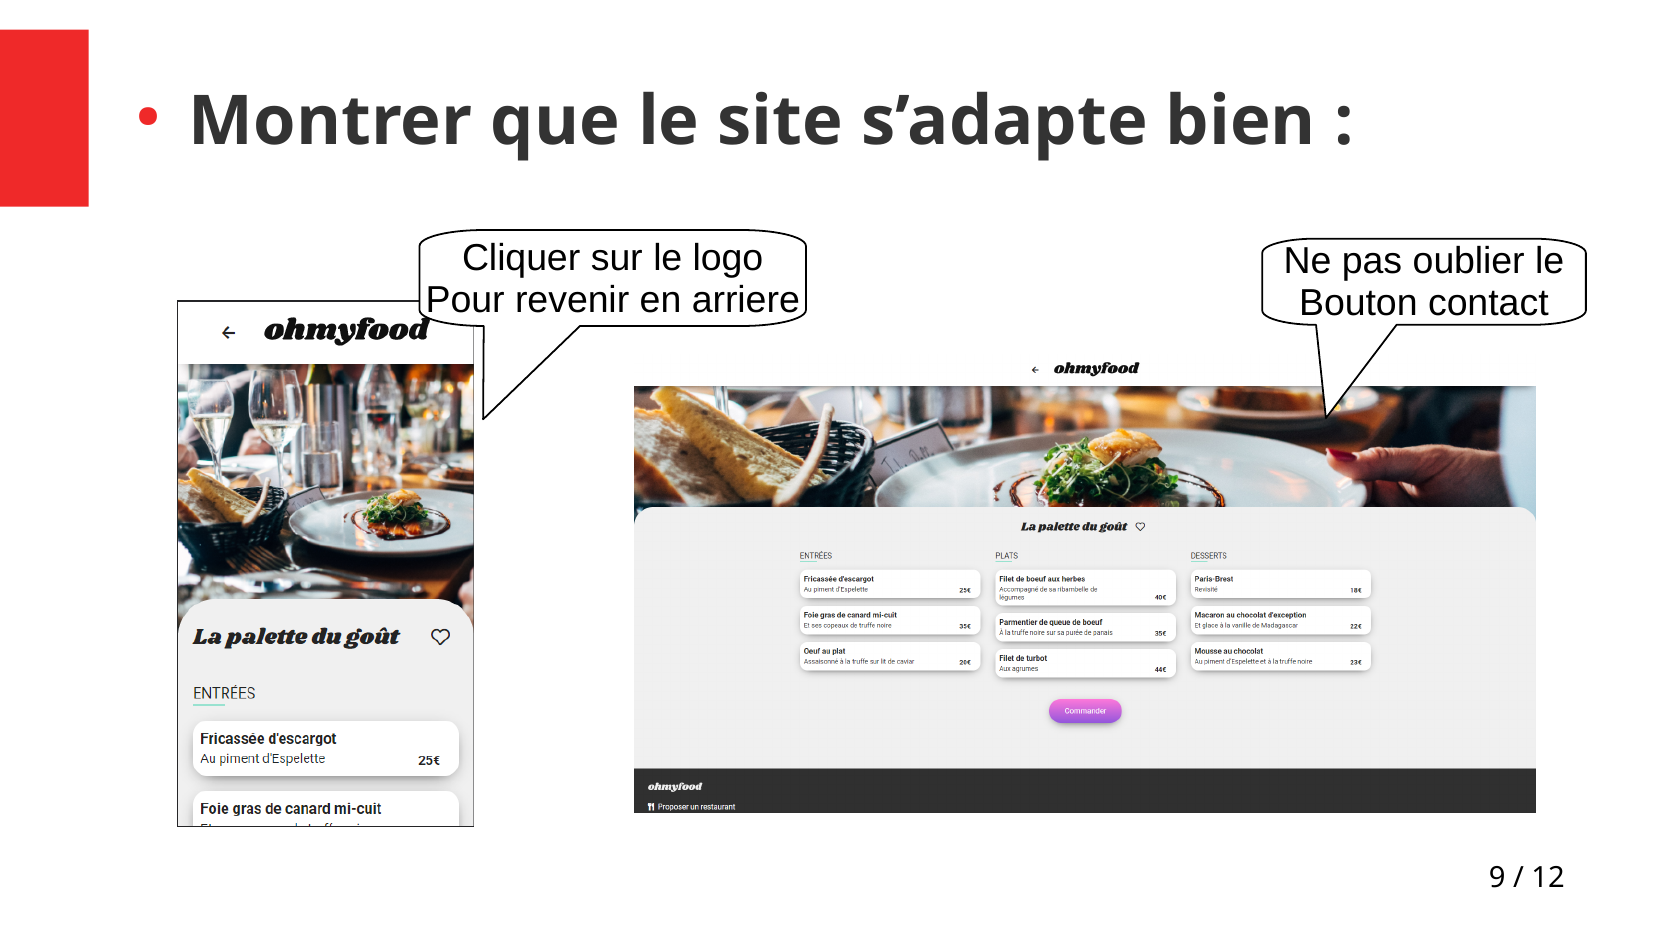

# Montrer que le site s’adapte bien :
Cliquer sur le logo
Pour revenir en arriere
Ne pas oublier le
Bouton contact
9